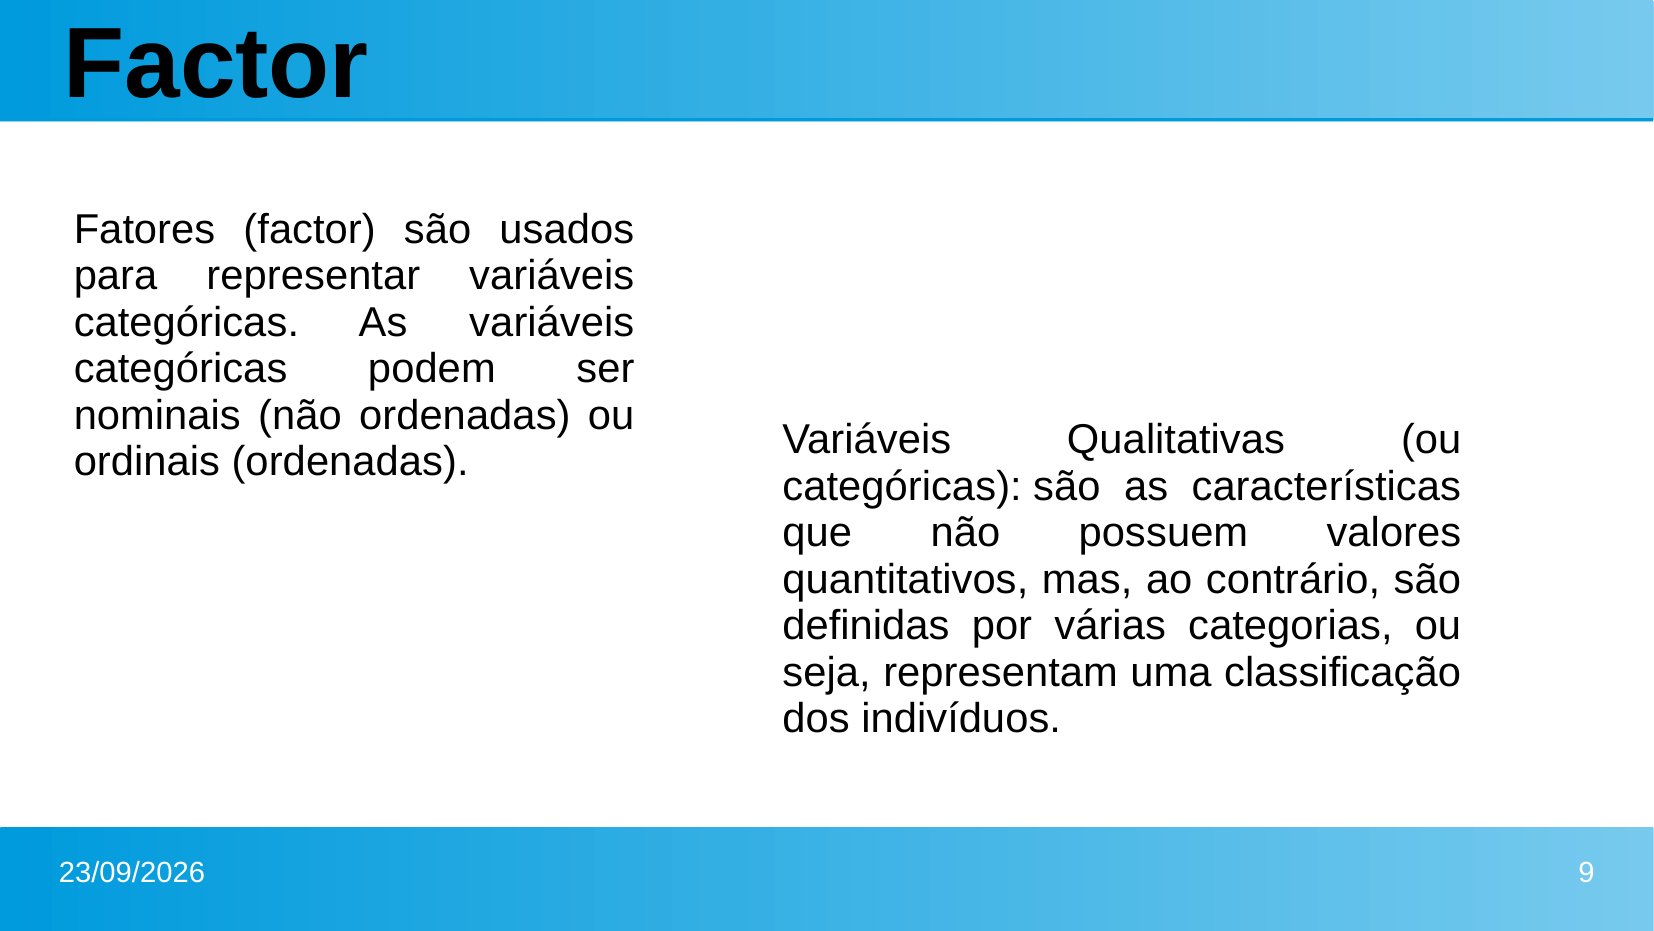

Factor
Fatores (factor) são usados para representar variáveis categóricas. As variáveis categóricas podem ser nominais (não ordenadas) ou ordinais (ordenadas).
Variáveis Qualitativas (ou categóricas): são as características que não possuem valores quantitativos, mas, ao contrário, são definidas por várias categorias, ou seja, representam uma classificação dos indivíduos.
9